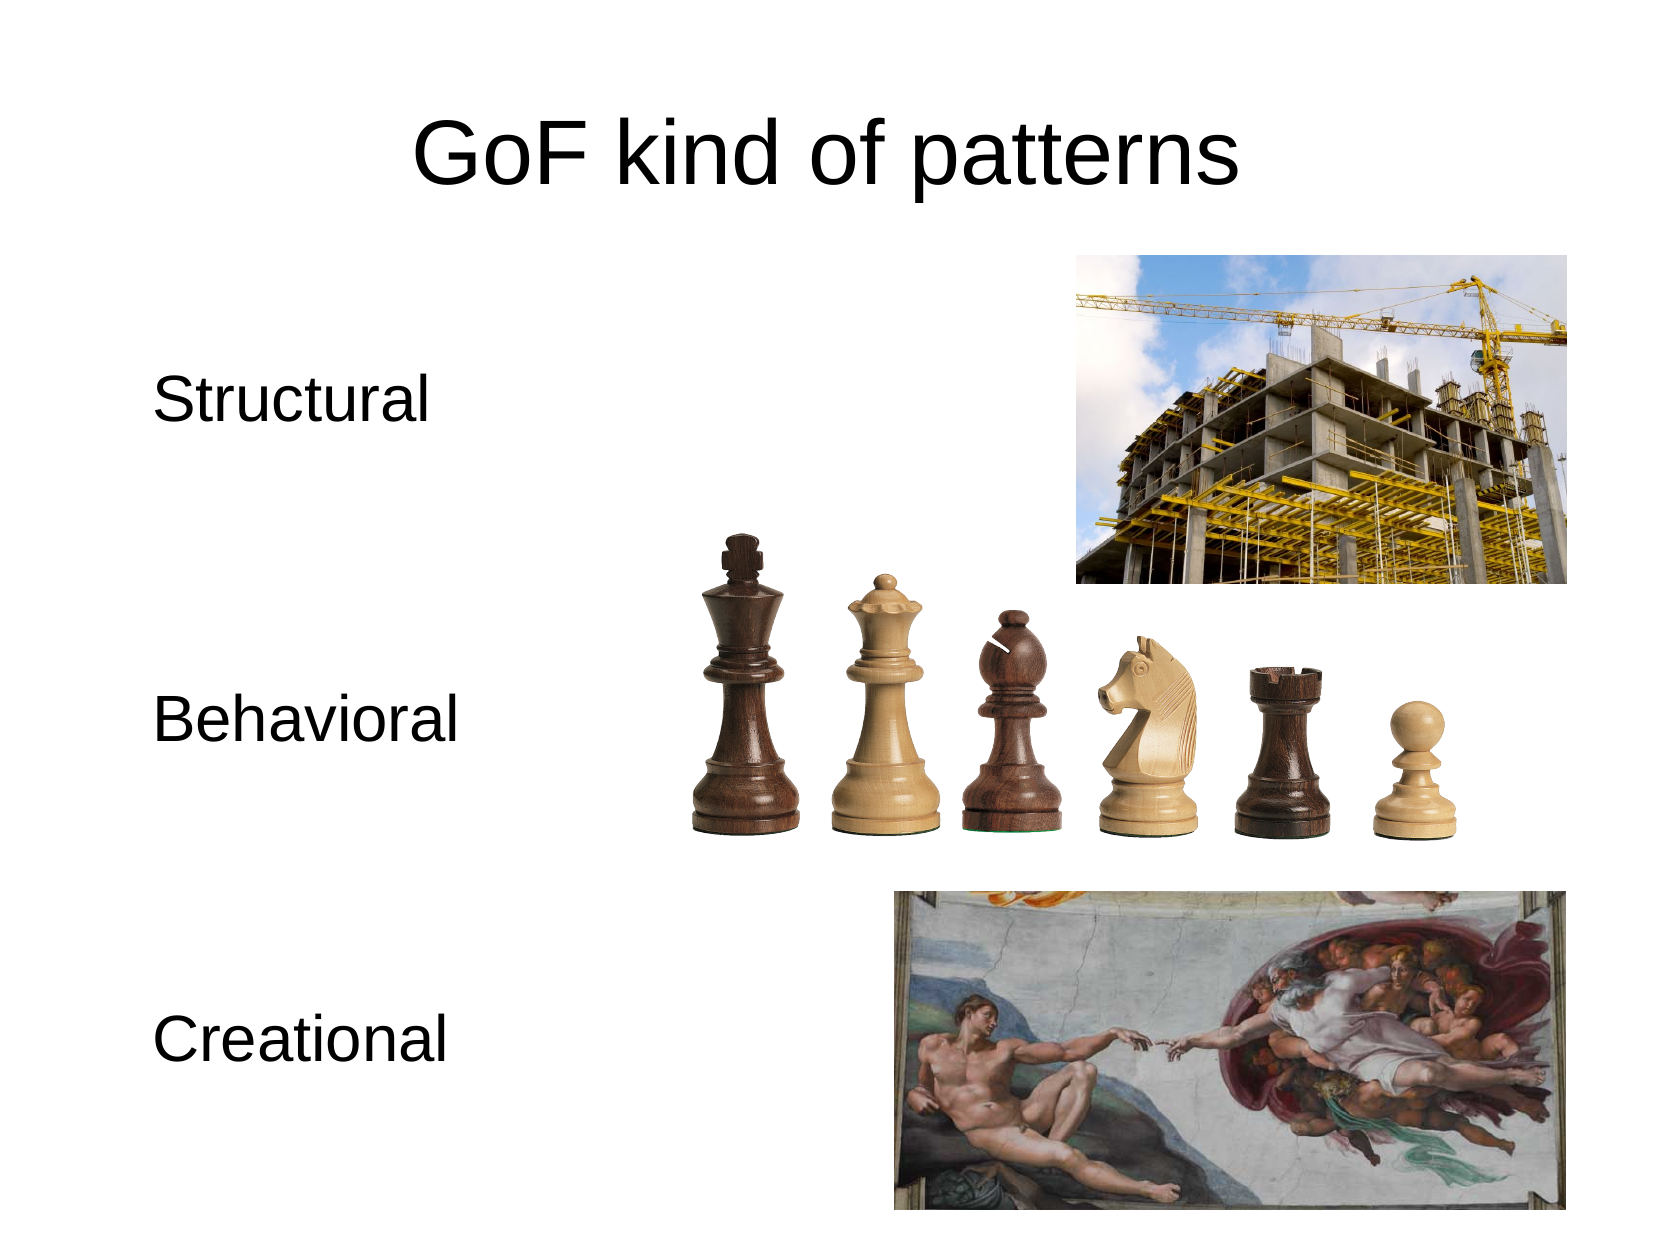

# GoF kind of patterns
Structural
Behavioral
Creational